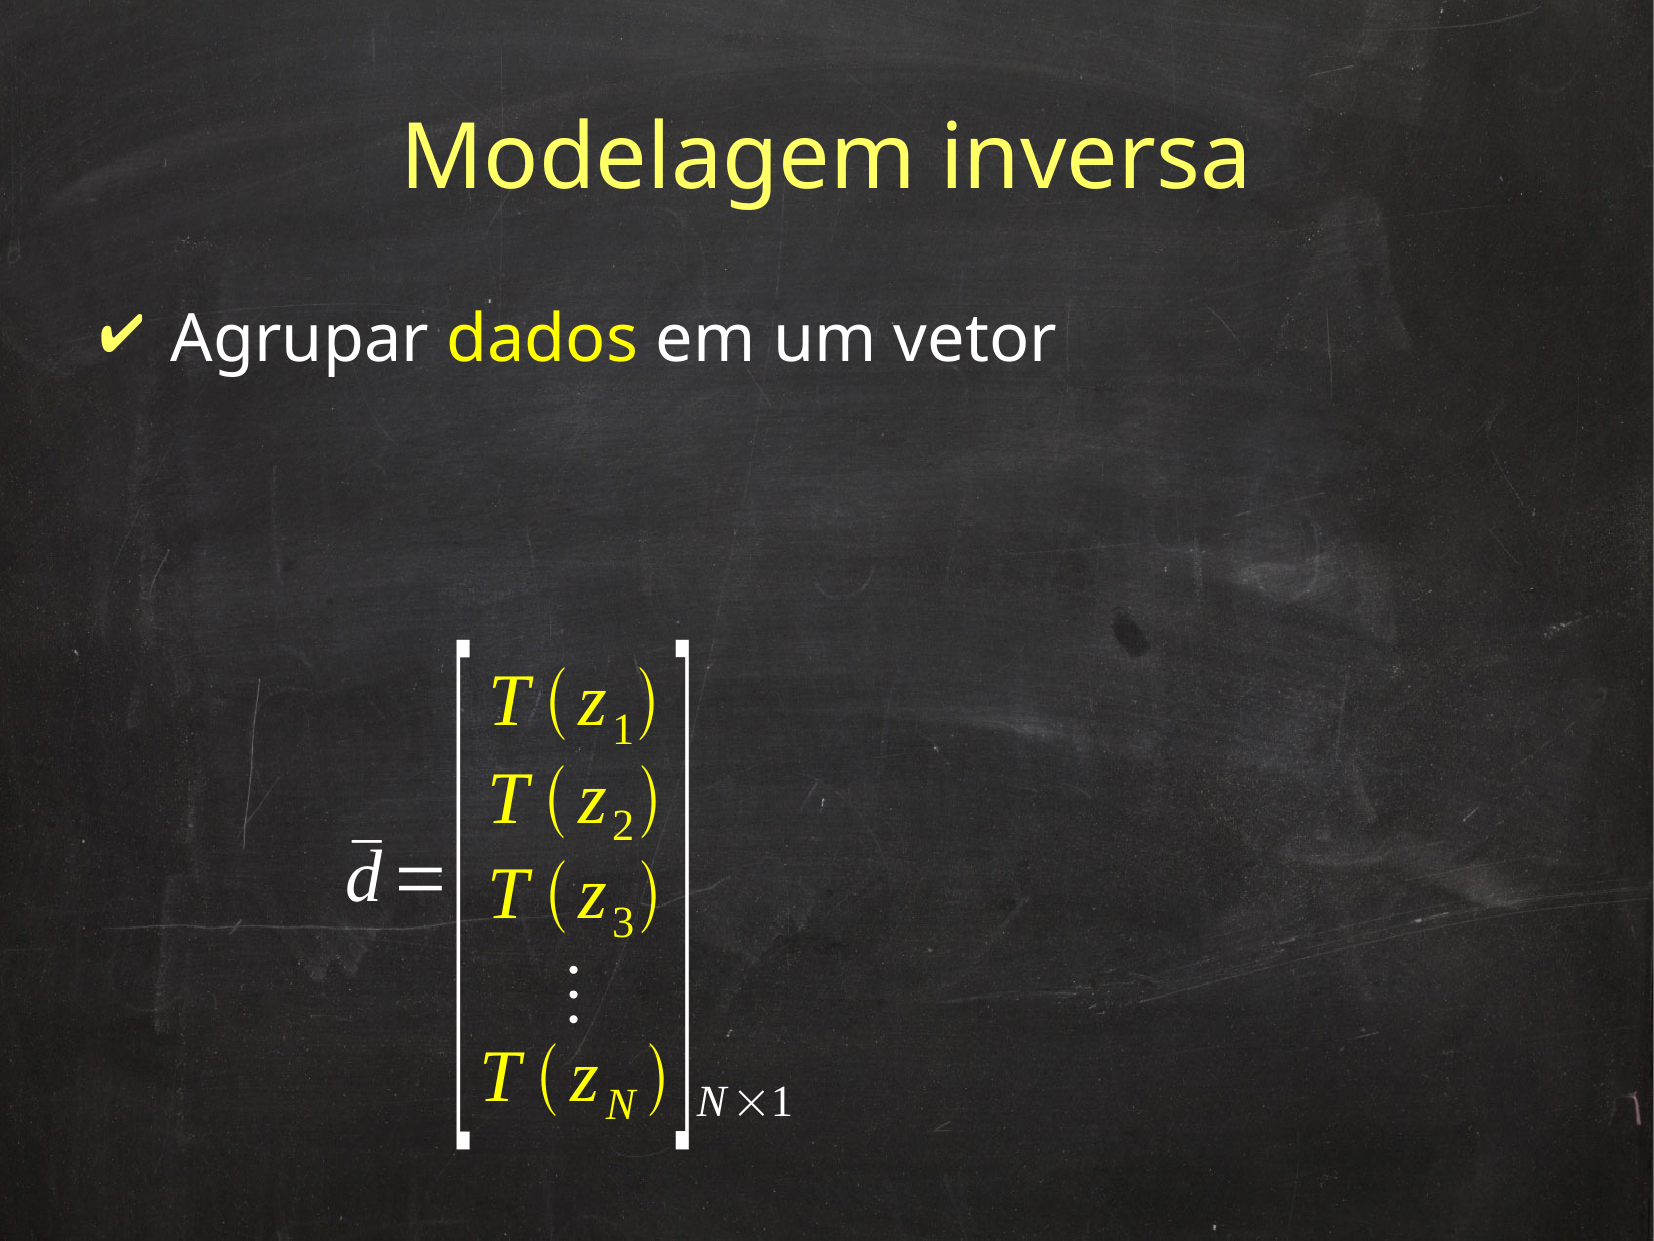

# Modelagem inversa
 Agrupar dados em um vetor